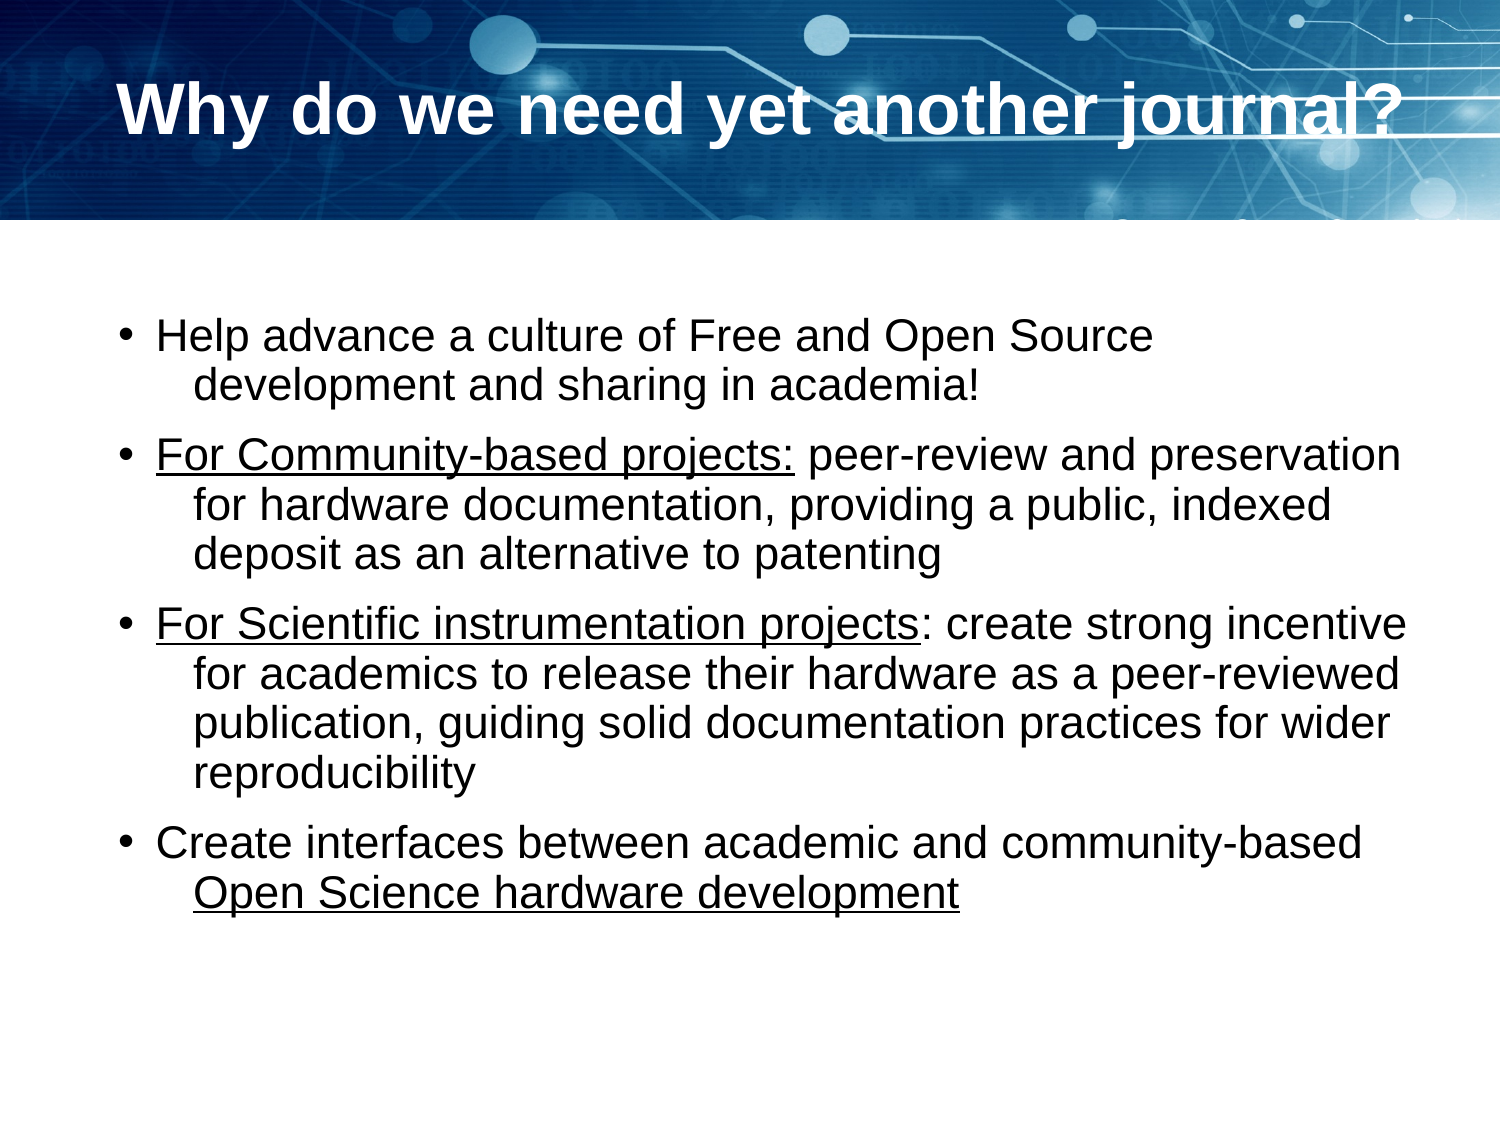

# Why do we need yet another journal?
Help advance a culture of Free and Open Source development and sharing in academia!
For Community-based projects: peer-review and preservation for hardware documentation, providing a public, indexed deposit as an alternative to patenting
For Scientific instrumentation projects: create strong incentive for academics to release their hardware as a peer-reviewed publication, guiding solid documentation practices for wider reproducibility
Create interfaces between academic and community-based Open Science hardware development